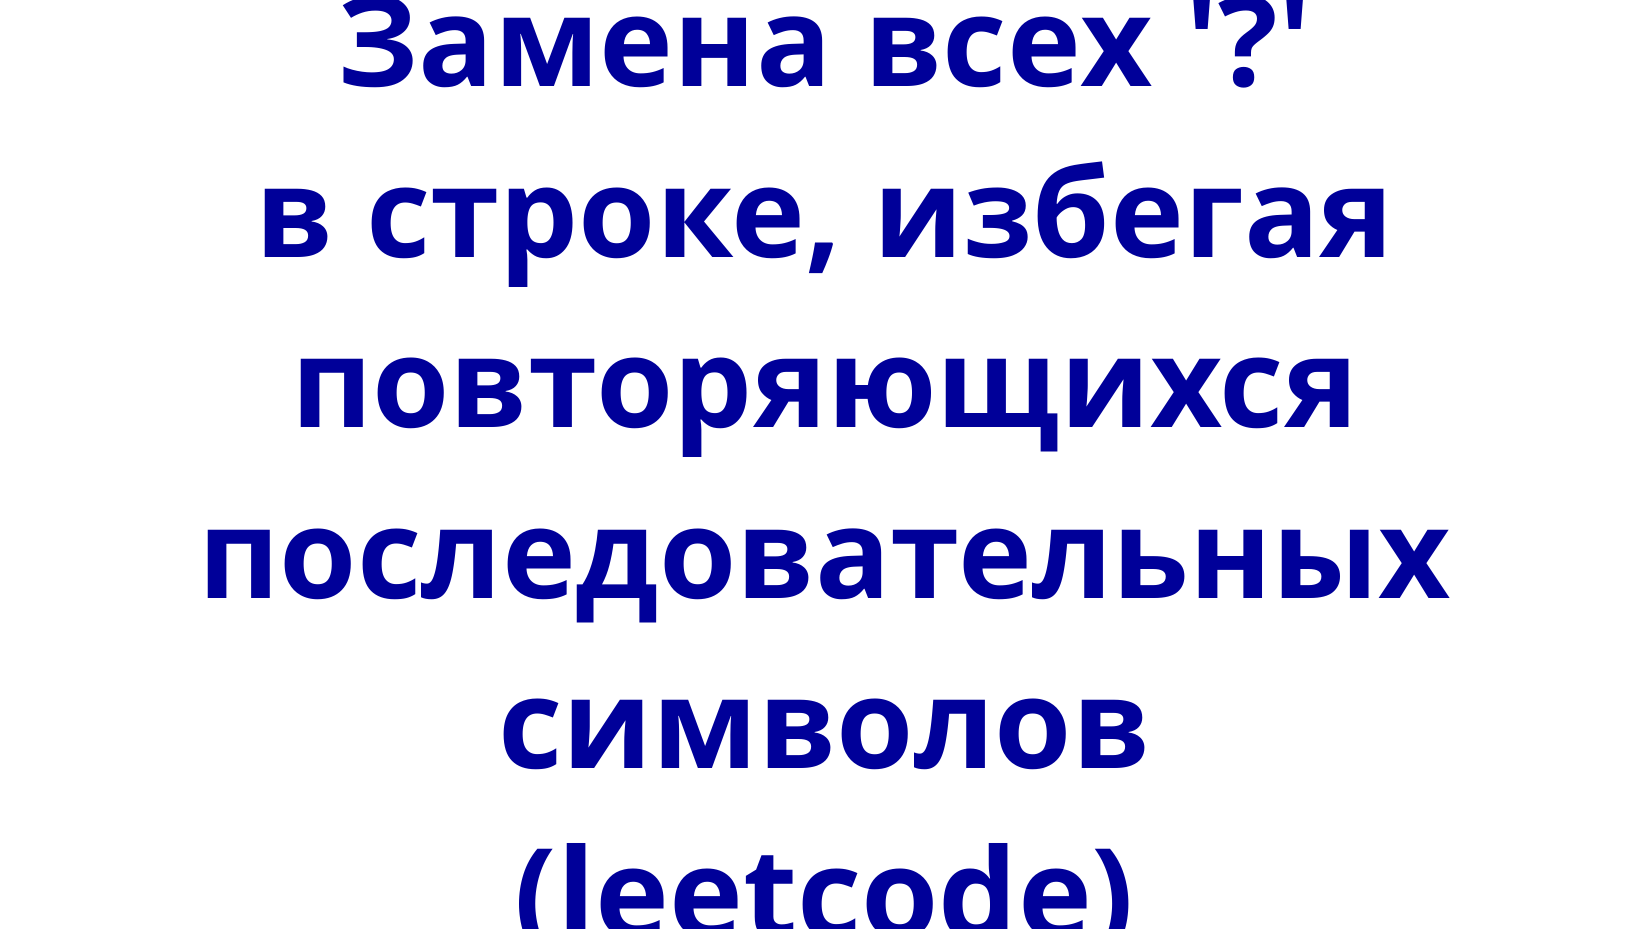

# Замена всех '?'
в строке, избегая
повторяющихся последовательных символов
(leetcode)